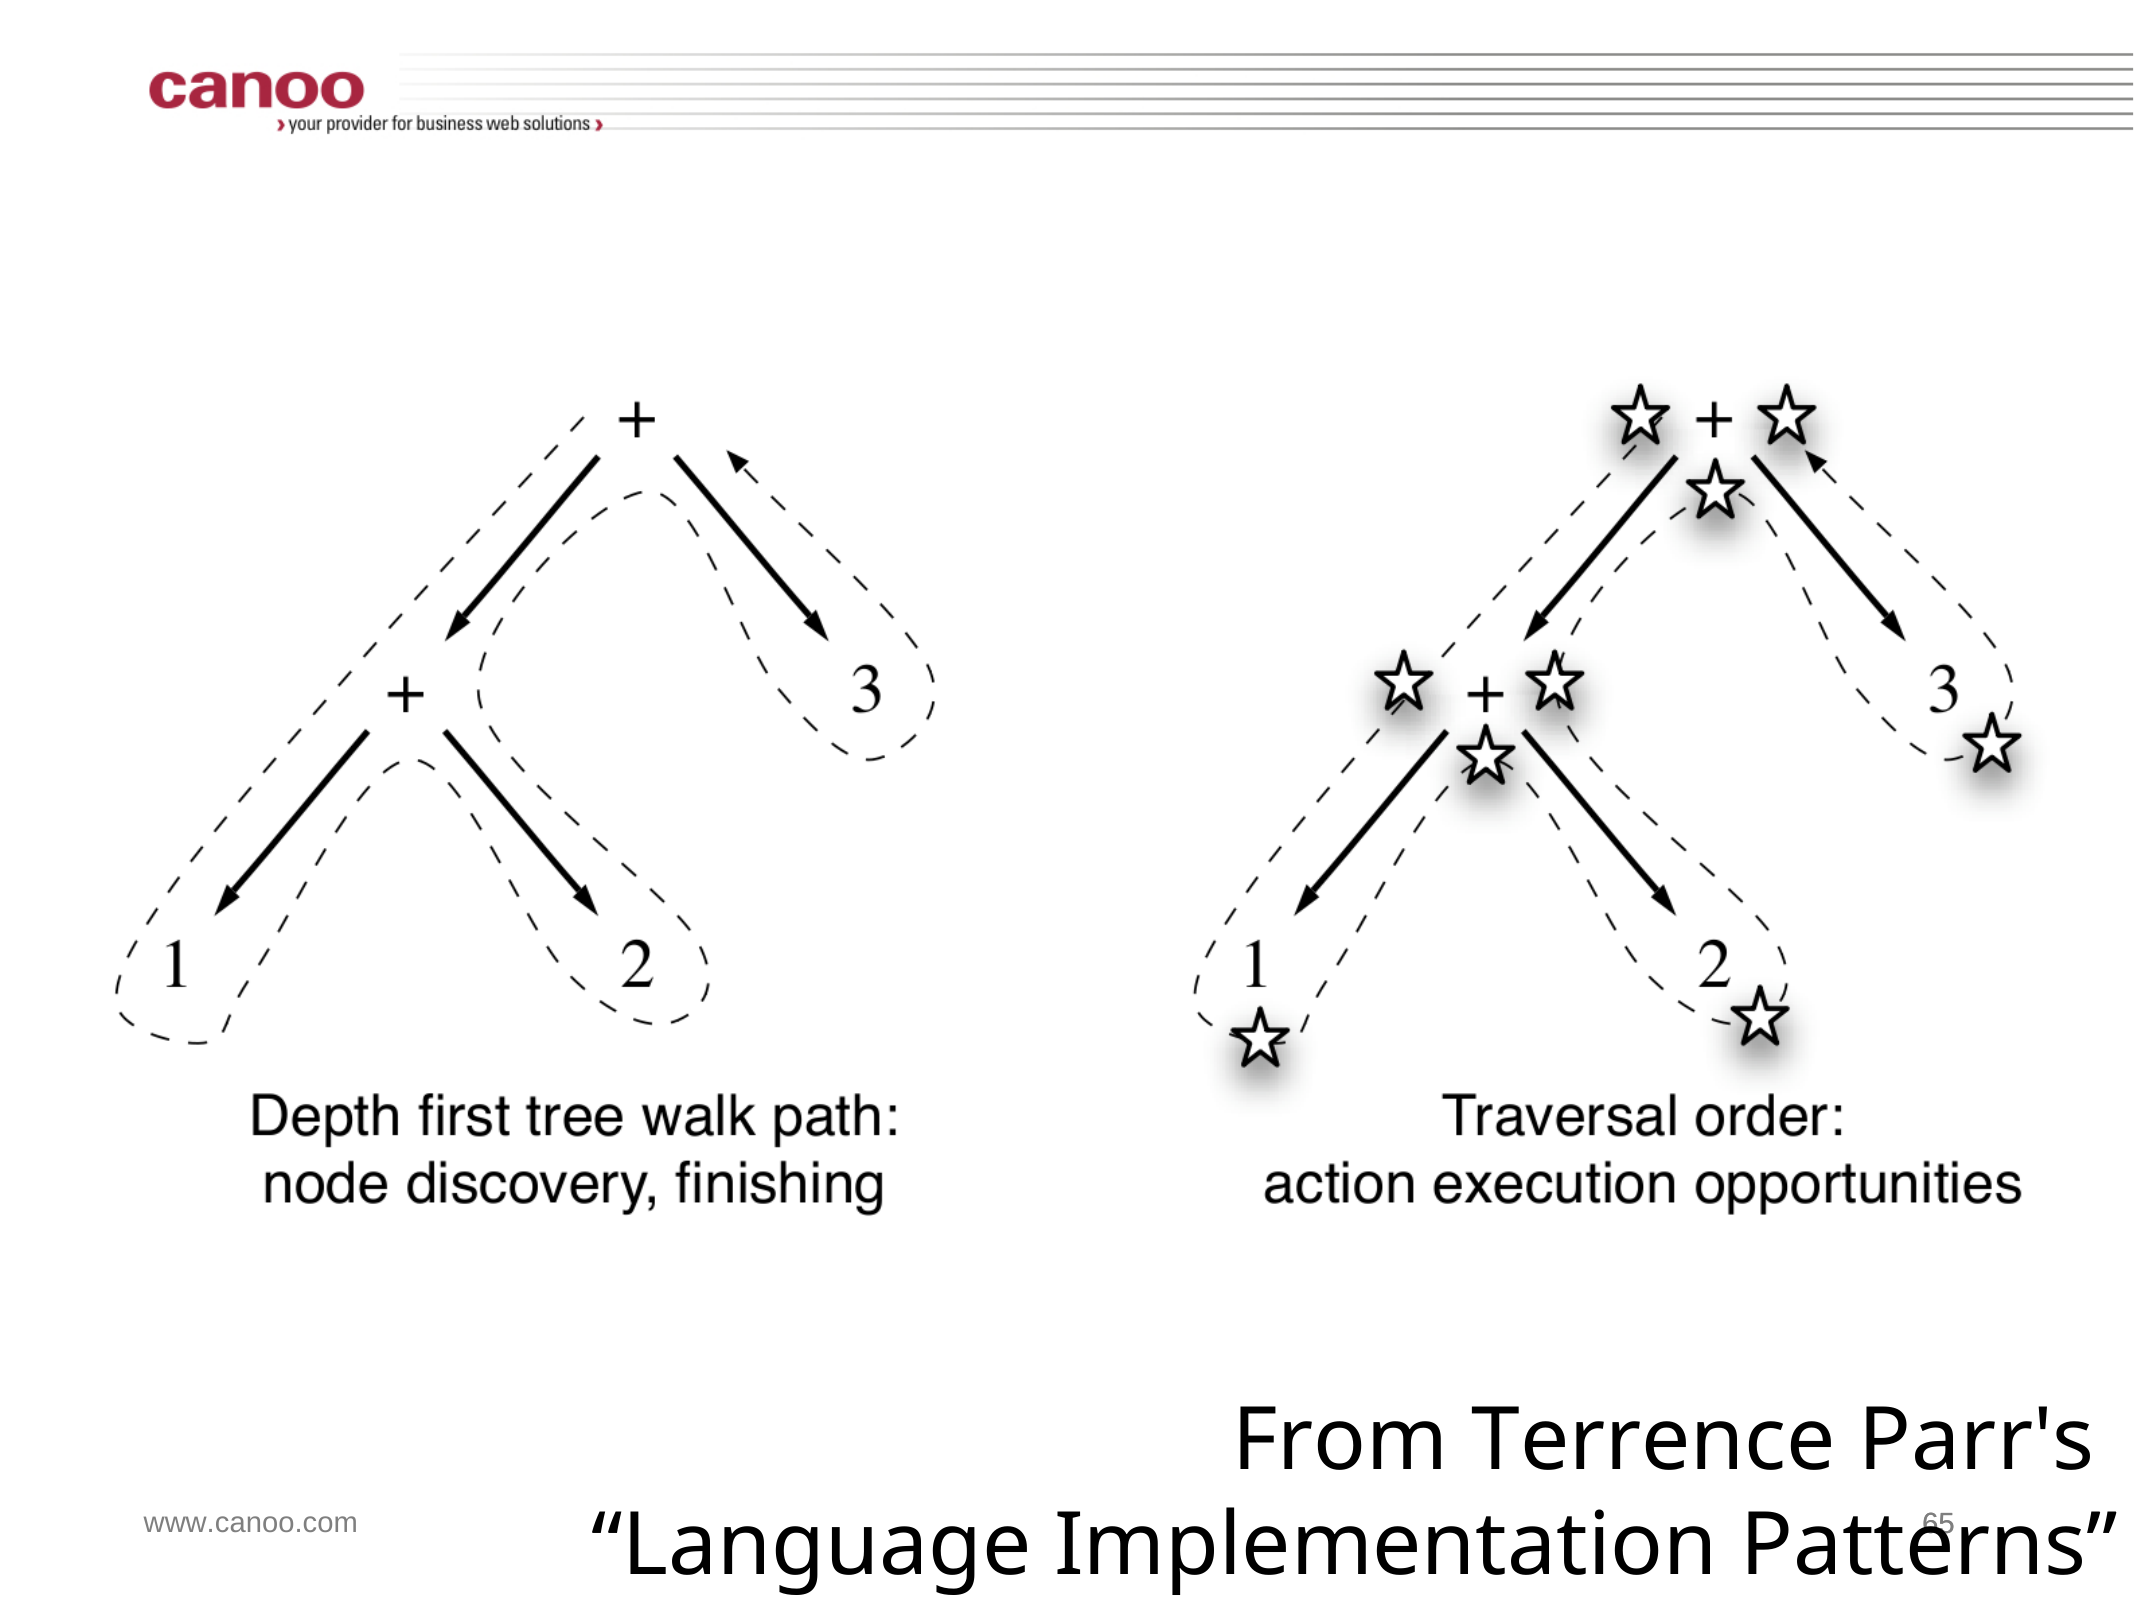

# Traversal Order
From Terrence Parr's
“Language Implementation Patterns”